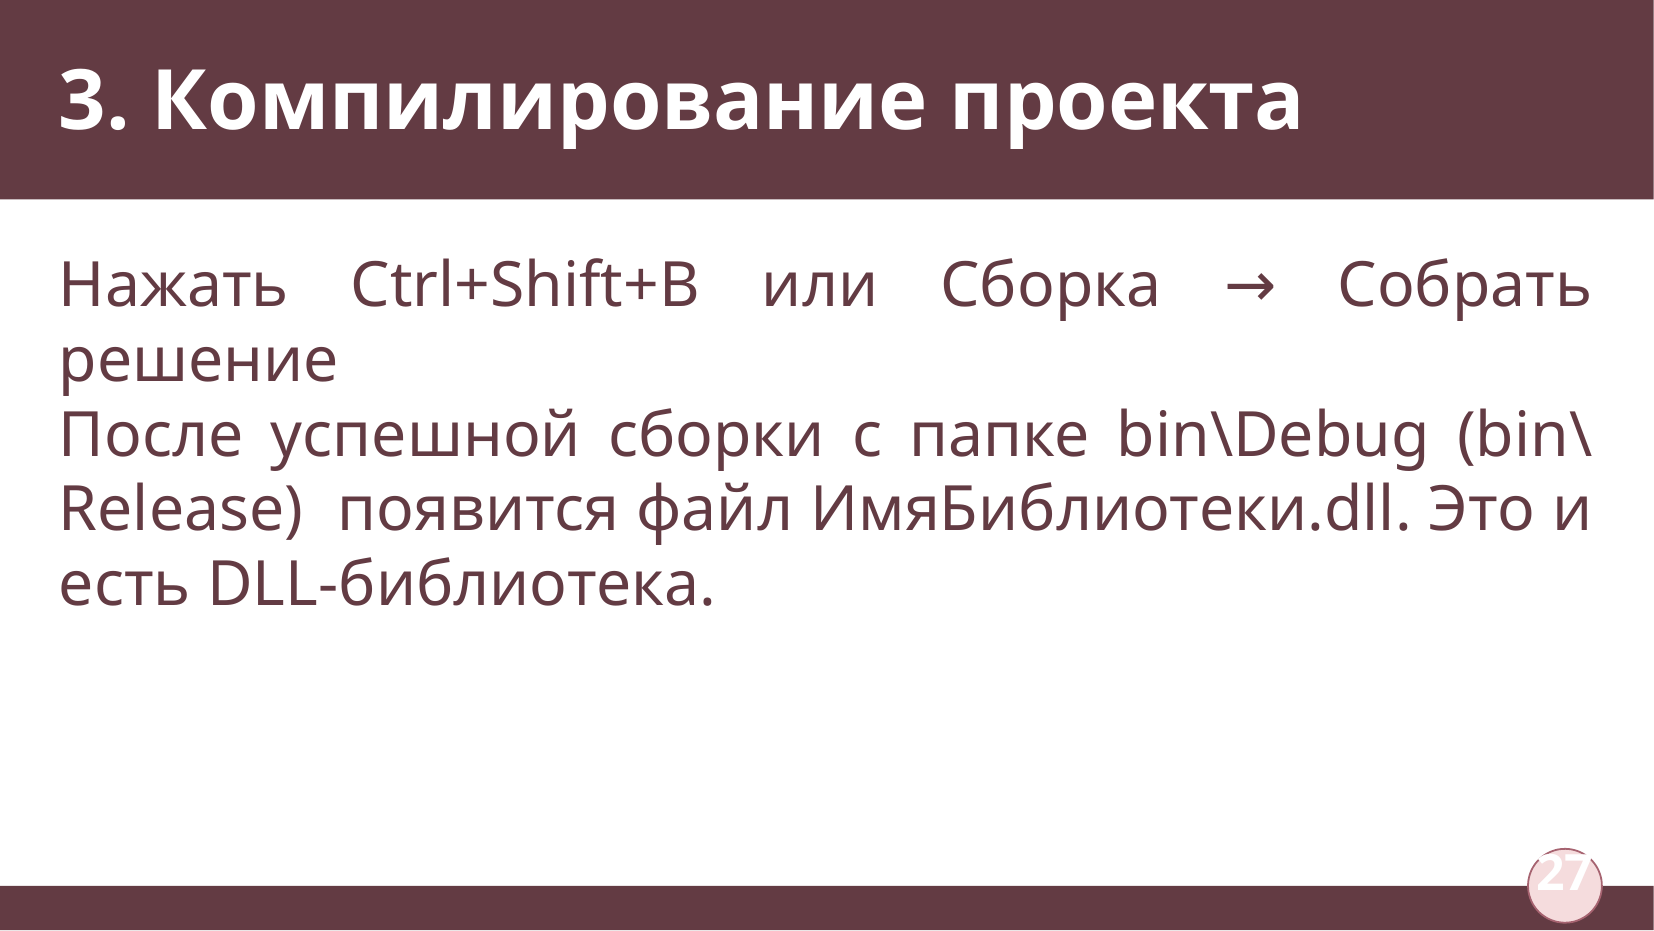

# 3. Компилирование проекта
Нажать Ctrl+Shift+B или Сборка → Собрать решение
После успешной сборки с папке bin\Debug (bin\Release) появится файл ИмяБиблиотеки.dll. Это и есть DLL-библиотека.